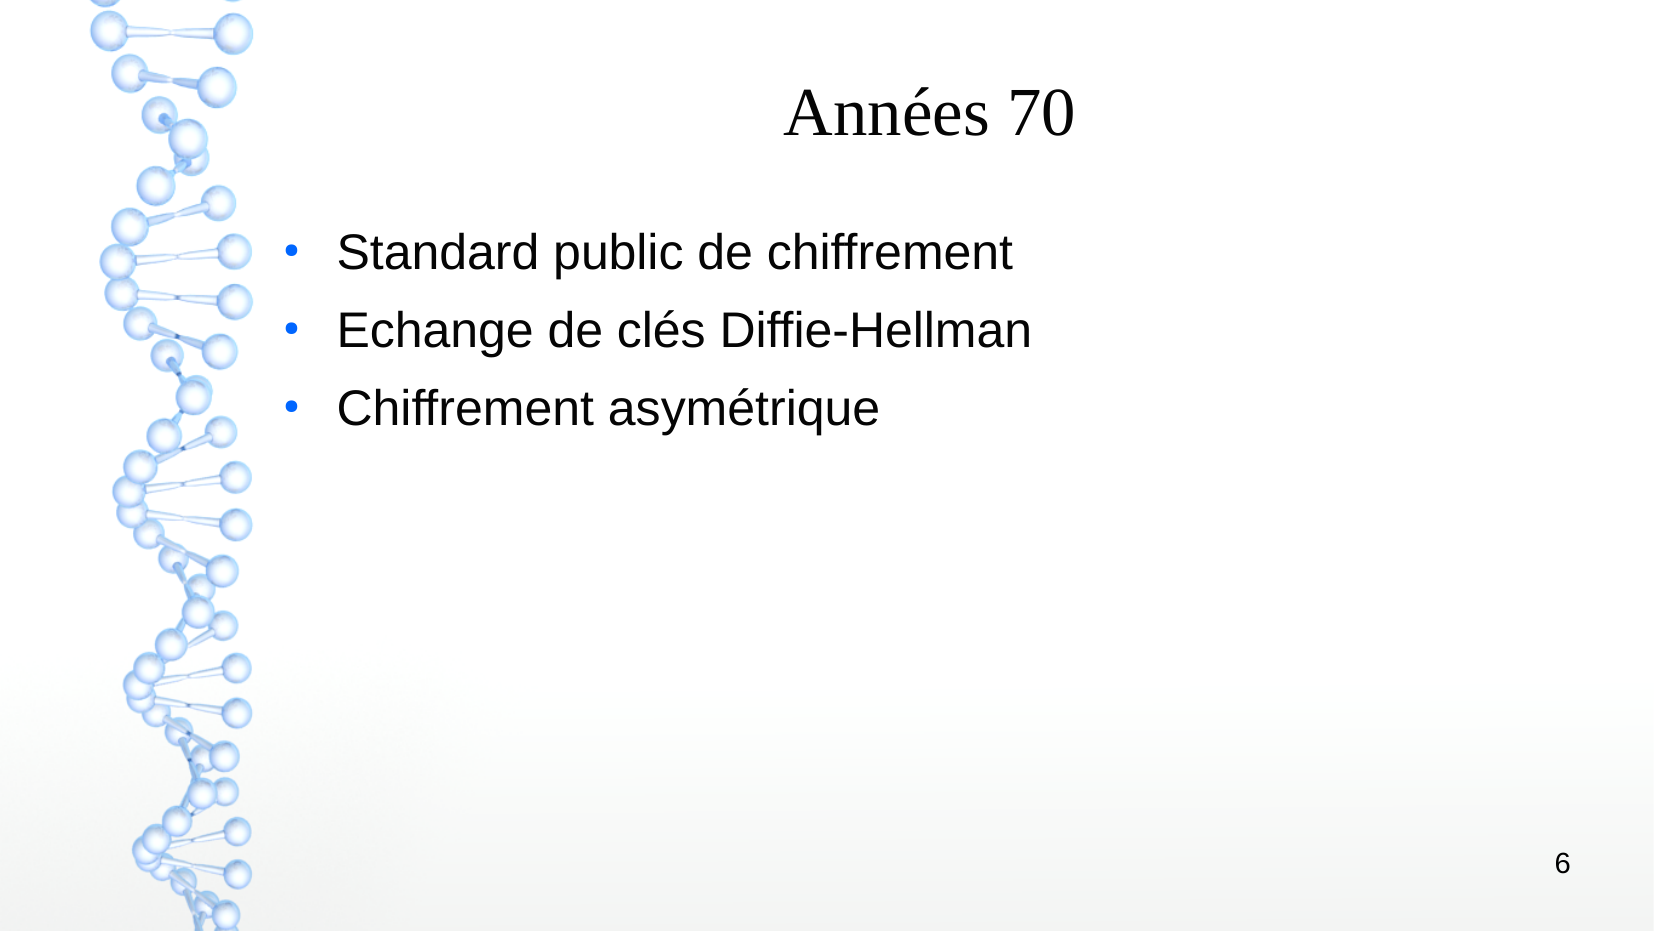

# Années 70
Standard public de chiffrement
Echange de clés Diffie-Hellman
Chiffrement asymétrique
6